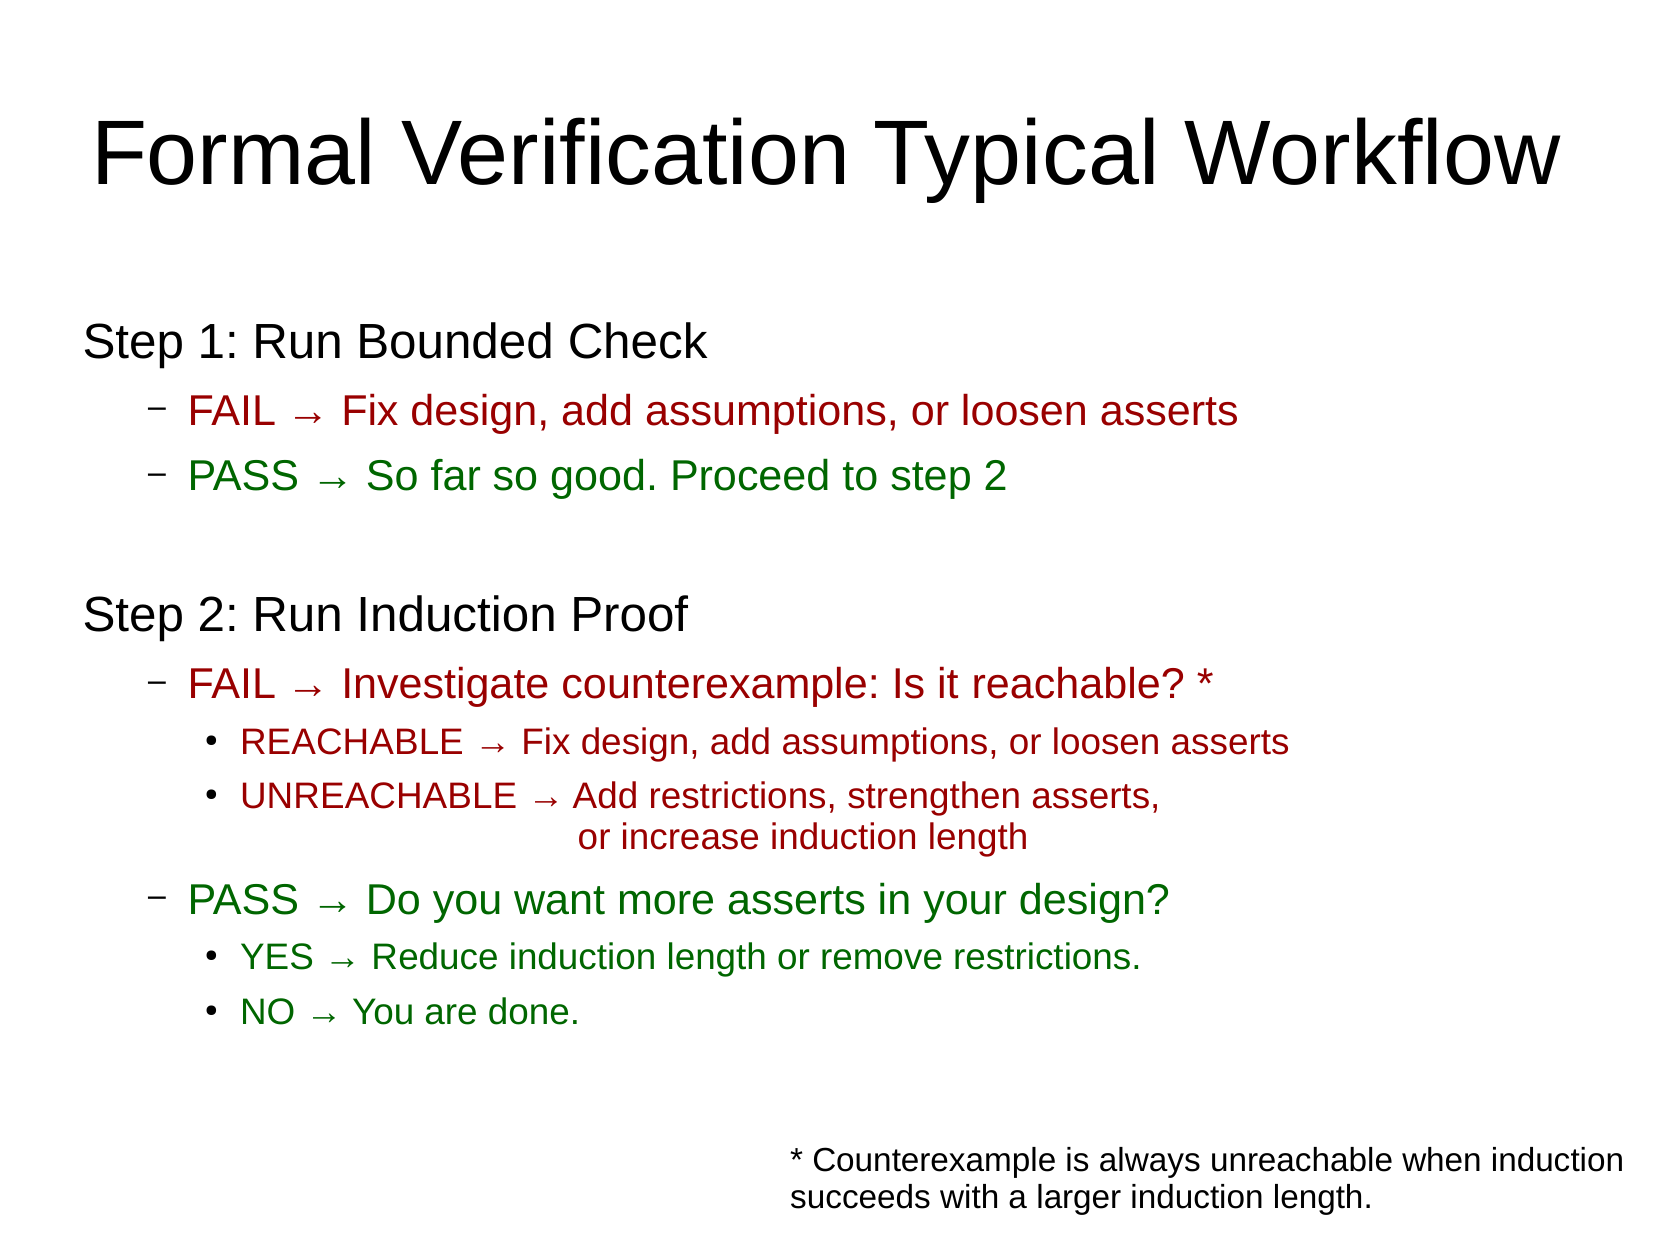

# Formal Verification Typical Workflow
Step 1: Run Bounded Check
FAIL → Fix design, add assumptions, or loosen asserts
PASS → So far so good. Proceed to step 2
Step 2: Run Induction Proof
FAIL → Investigate counterexample: Is it reachable? *
REACHABLE → Fix design, add assumptions, or loosen asserts
UNREACHABLE → Add restrictions, strengthen asserts,
 or increase induction length
PASS → Do you want more asserts in your design?
YES → Reduce induction length or remove restrictions.
NO → You are done.
* Counterexample is always unreachable when induction succeeds with a larger induction length.